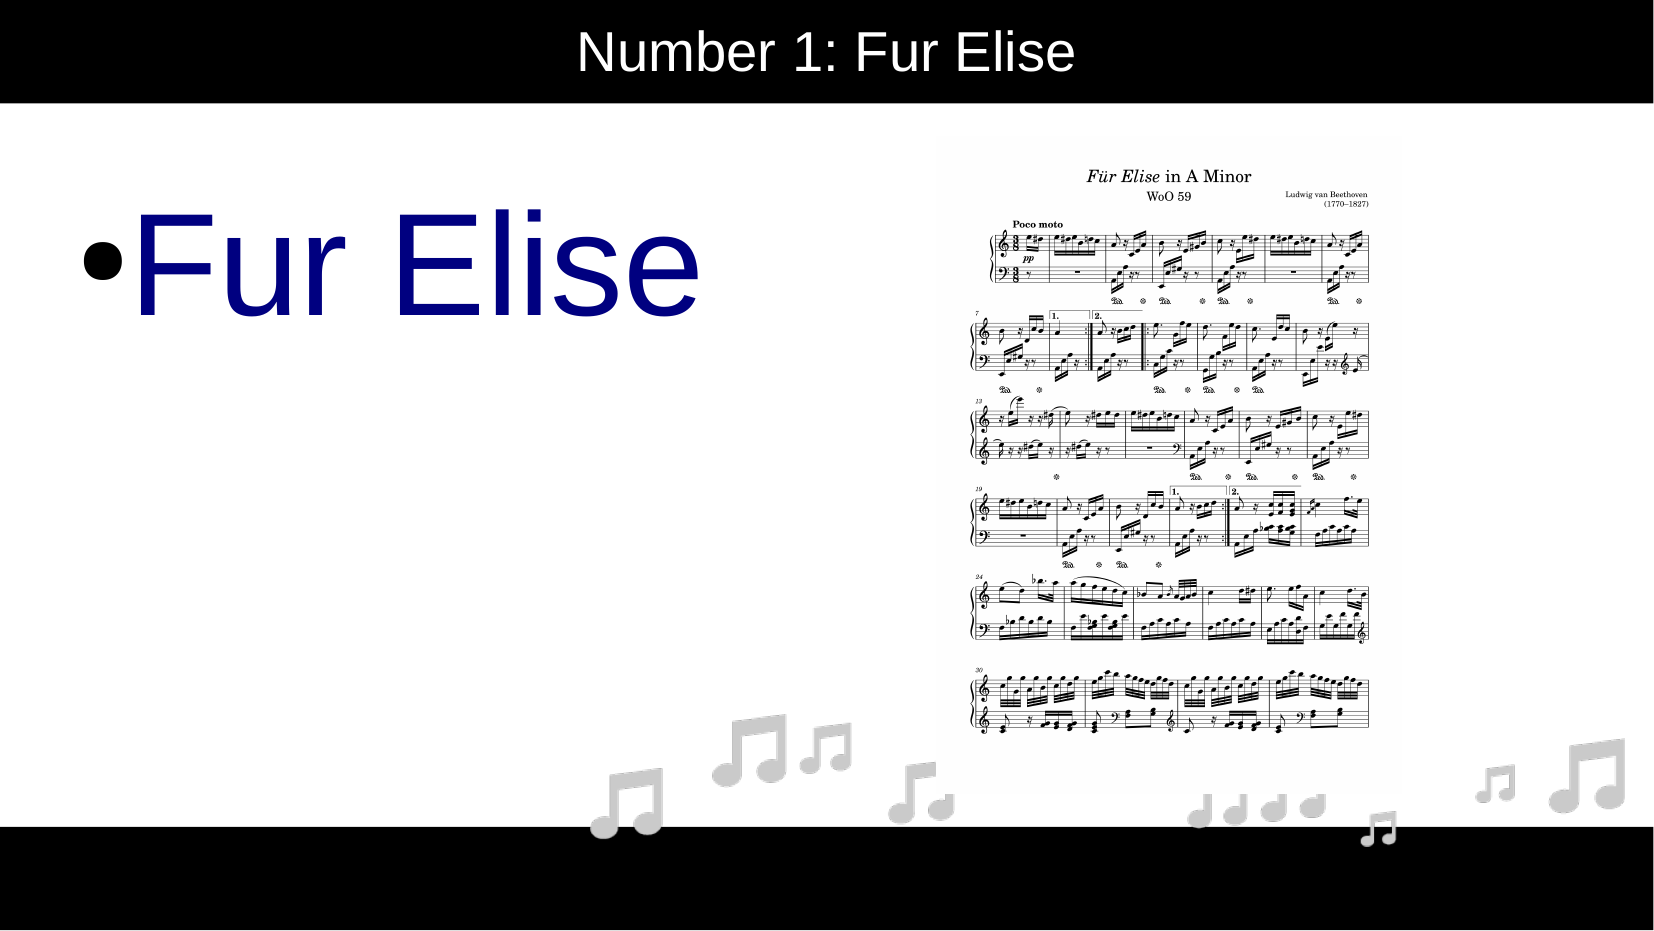

# Number 1: Fur Elise
Fur Elise